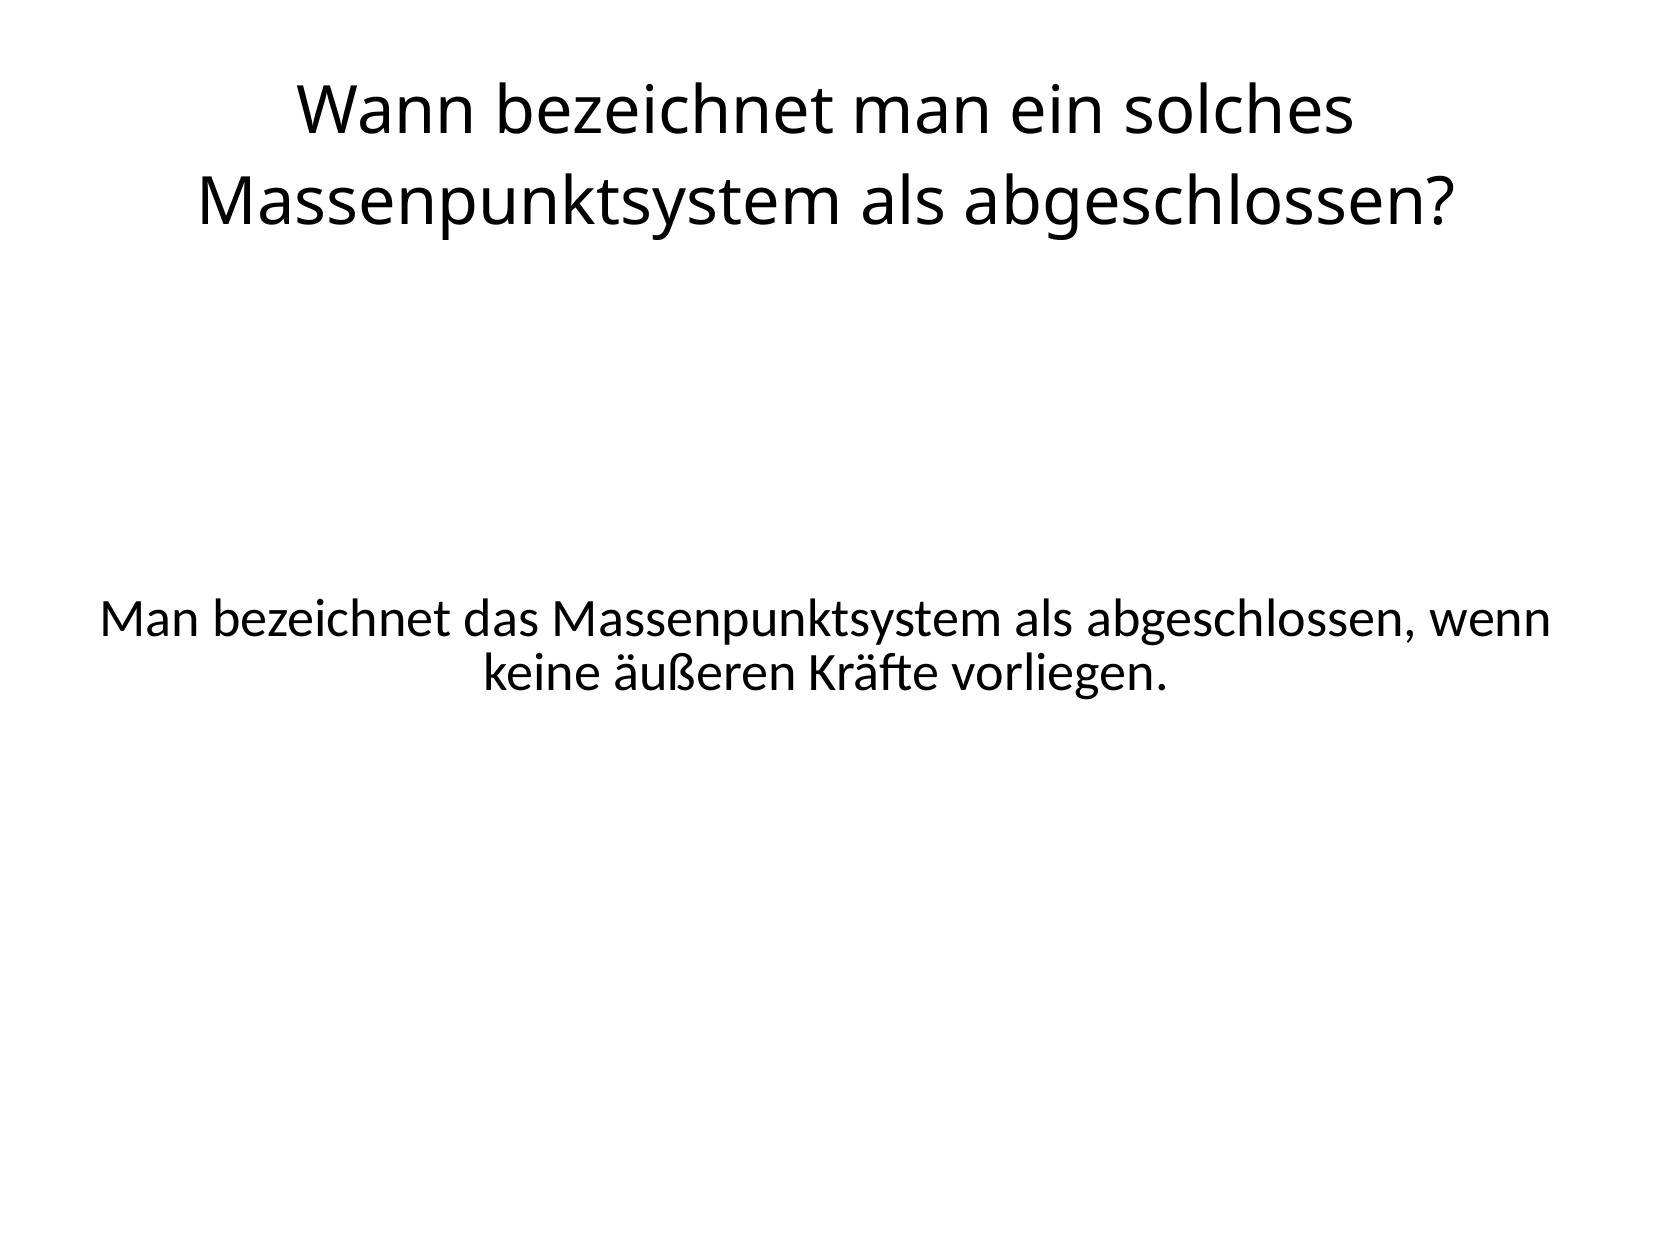

# Wann bezeichnet man ein solches Massenpunktsystem als abgeschlossen?
Man bezeichnet das Massenpunktsystem als abgeschlossen, wenn keine äußeren Kräfte vorliegen.